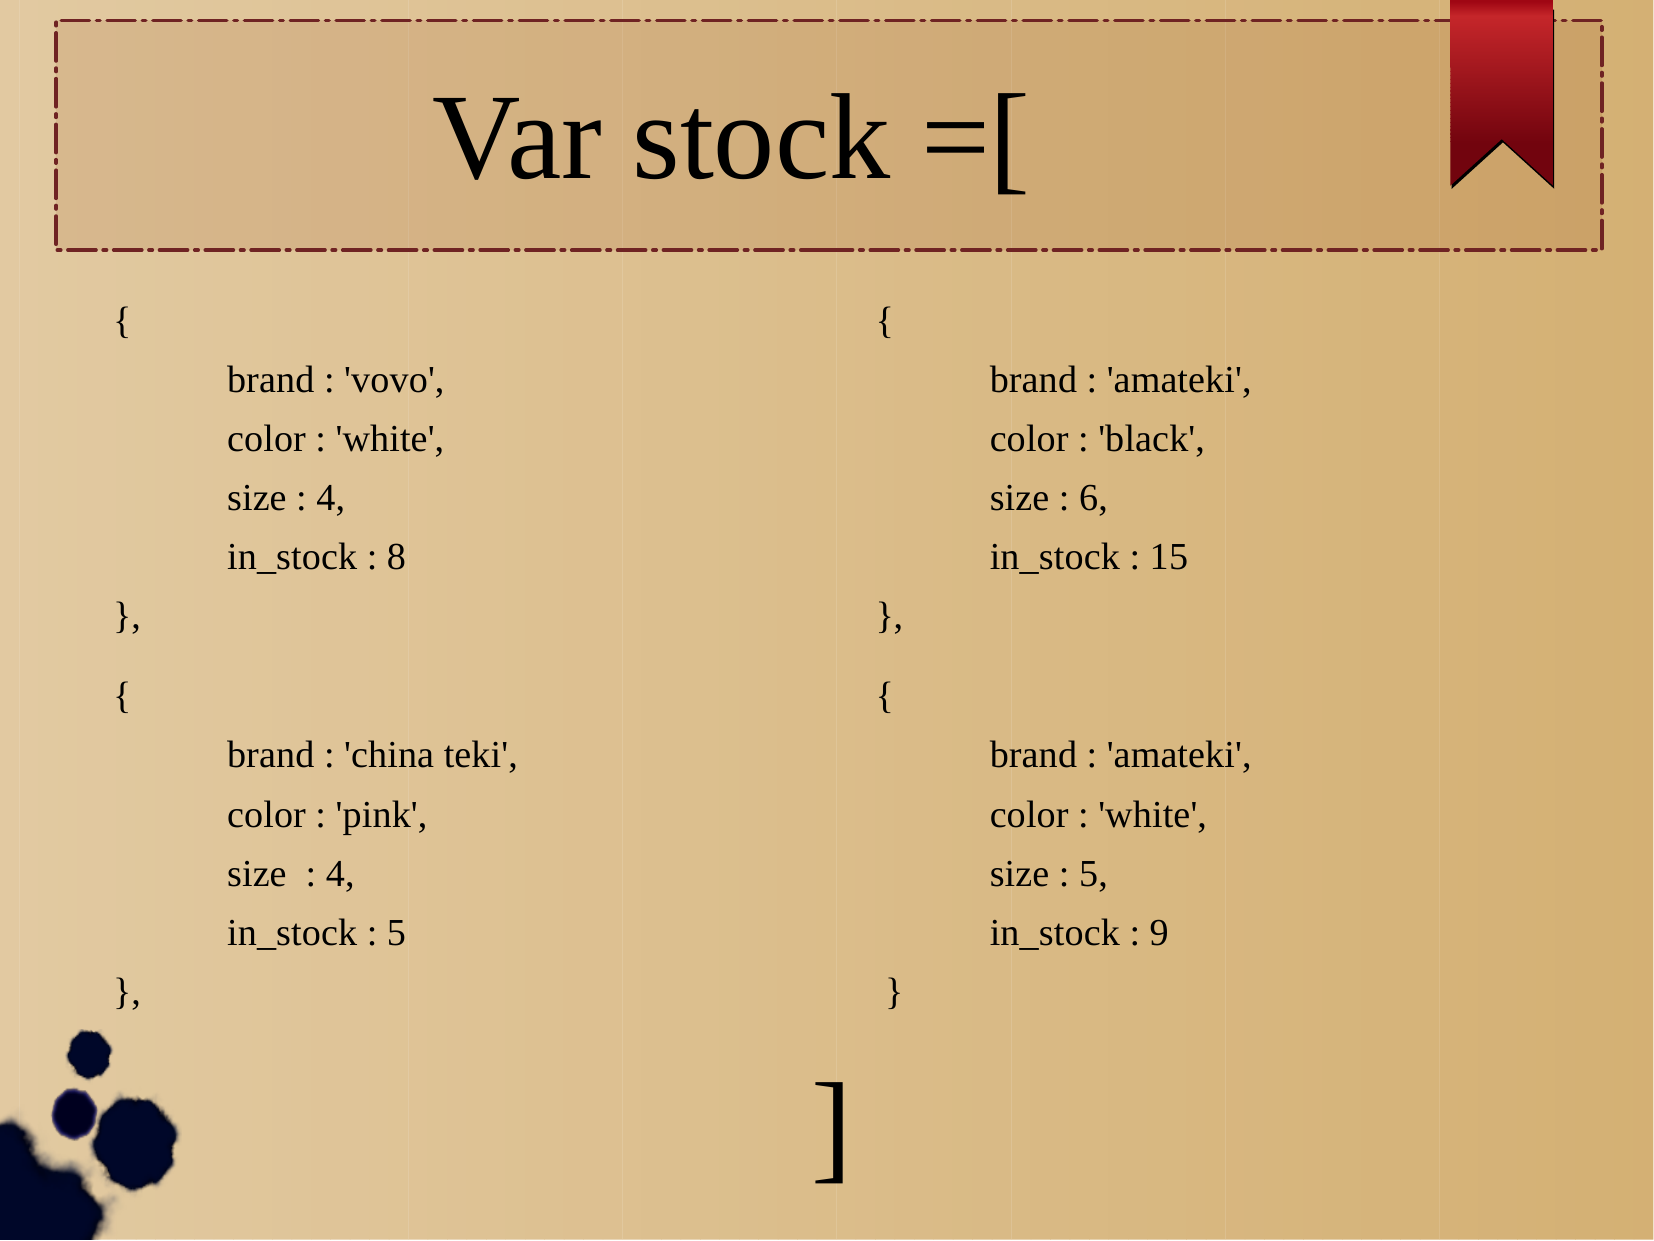

# Var stock =[
{
 brand : 'vovo',
 color : 'white',
 size : 4,
 in_stock : 8
},
{
 brand : 'amateki',
 color : 'black',
 size : 6,
 in_stock : 15
},
{
 brand : 'china teki',
 color : 'pink',
 size : 4,
 in_stock : 5
},
{
 brand : 'amateki',
 color : 'white',
 size : 5,
 in_stock : 9
 }
]